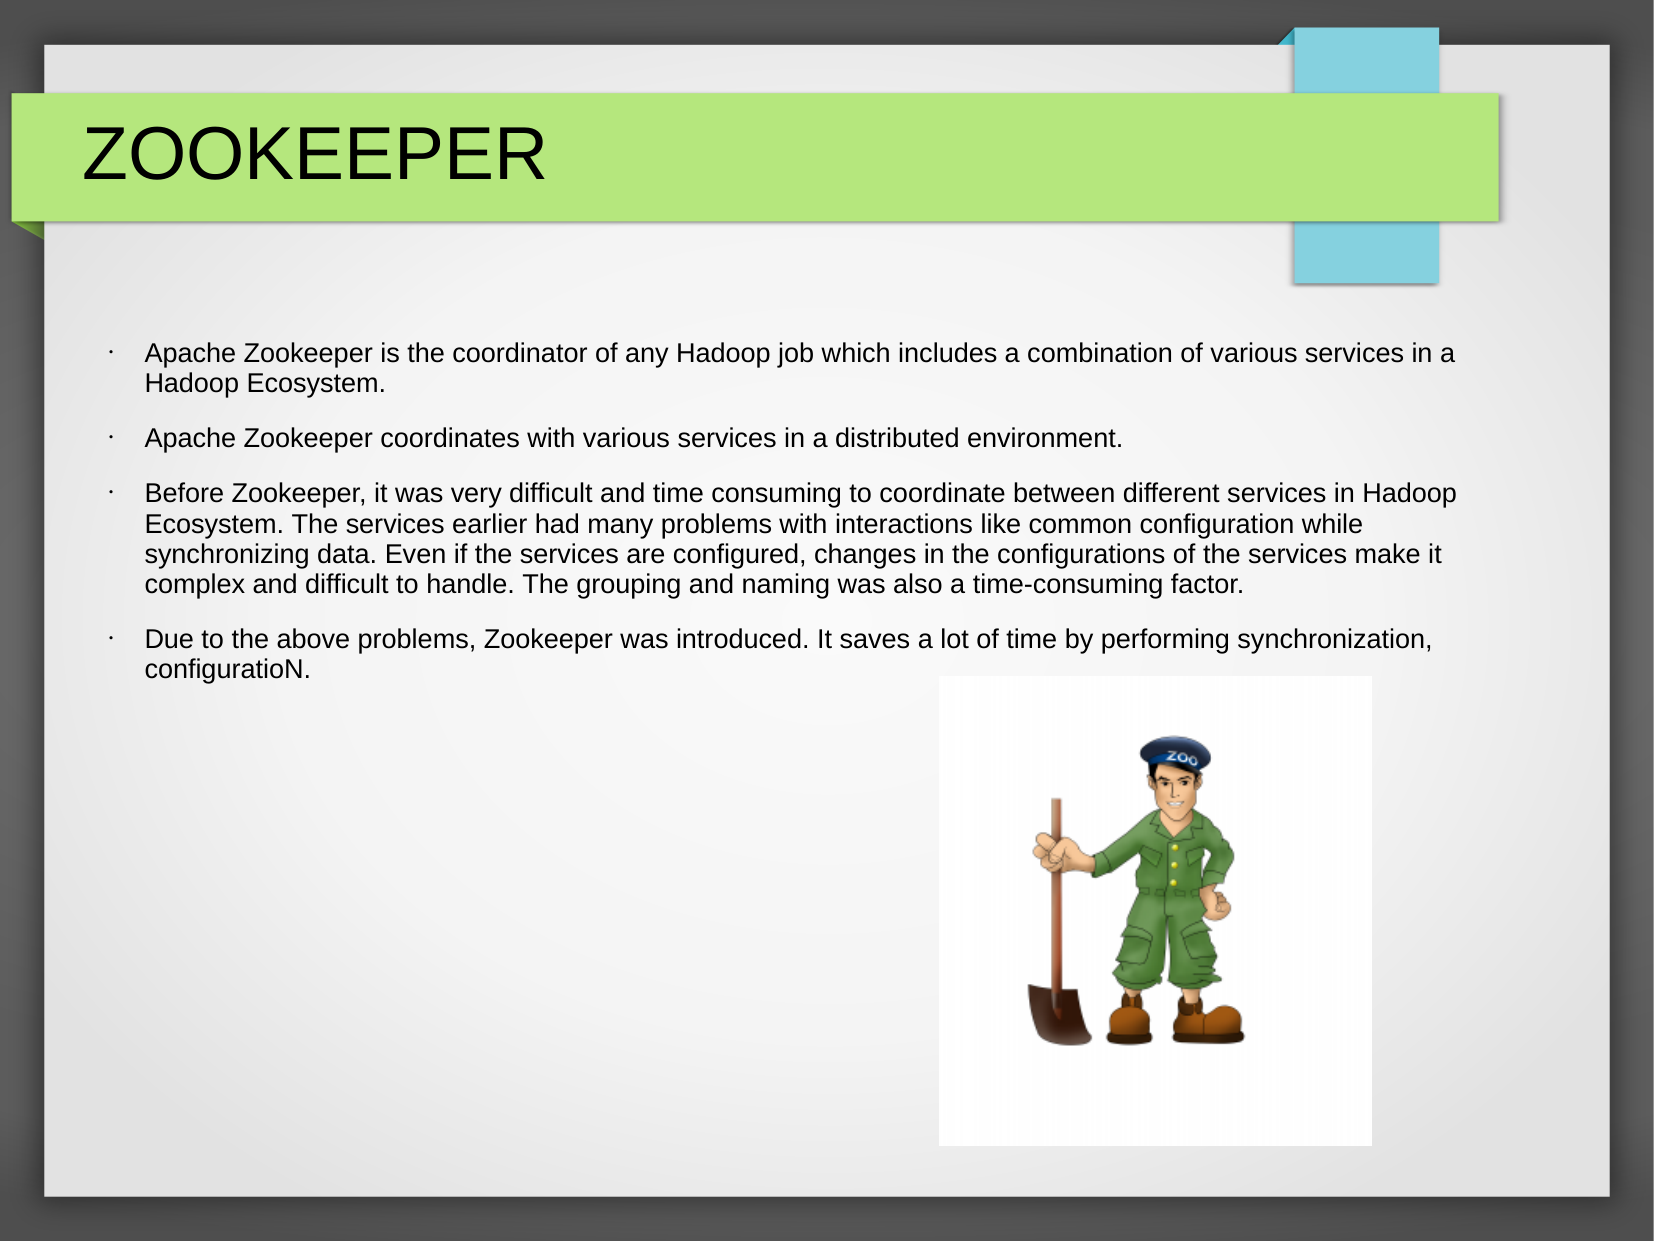

# ZOOKEEPER
Apache Zookeeper is the coordinator of any Hadoop job which includes a combination of various services in a Hadoop Ecosystem.
Apache Zookeeper coordinates with various services in a distributed environment.
Before Zookeeper, it was very difficult and time consuming to coordinate between different services in Hadoop Ecosystem. The services earlier had many problems with interactions like common configuration while synchronizing data. Even if the services are configured, changes in the configurations of the services make it complex and difficult to handle. The grouping and naming was also a time-consuming factor.
Due to the above problems, Zookeeper was introduced. It saves a lot of time by performing synchronization, configuratioN.